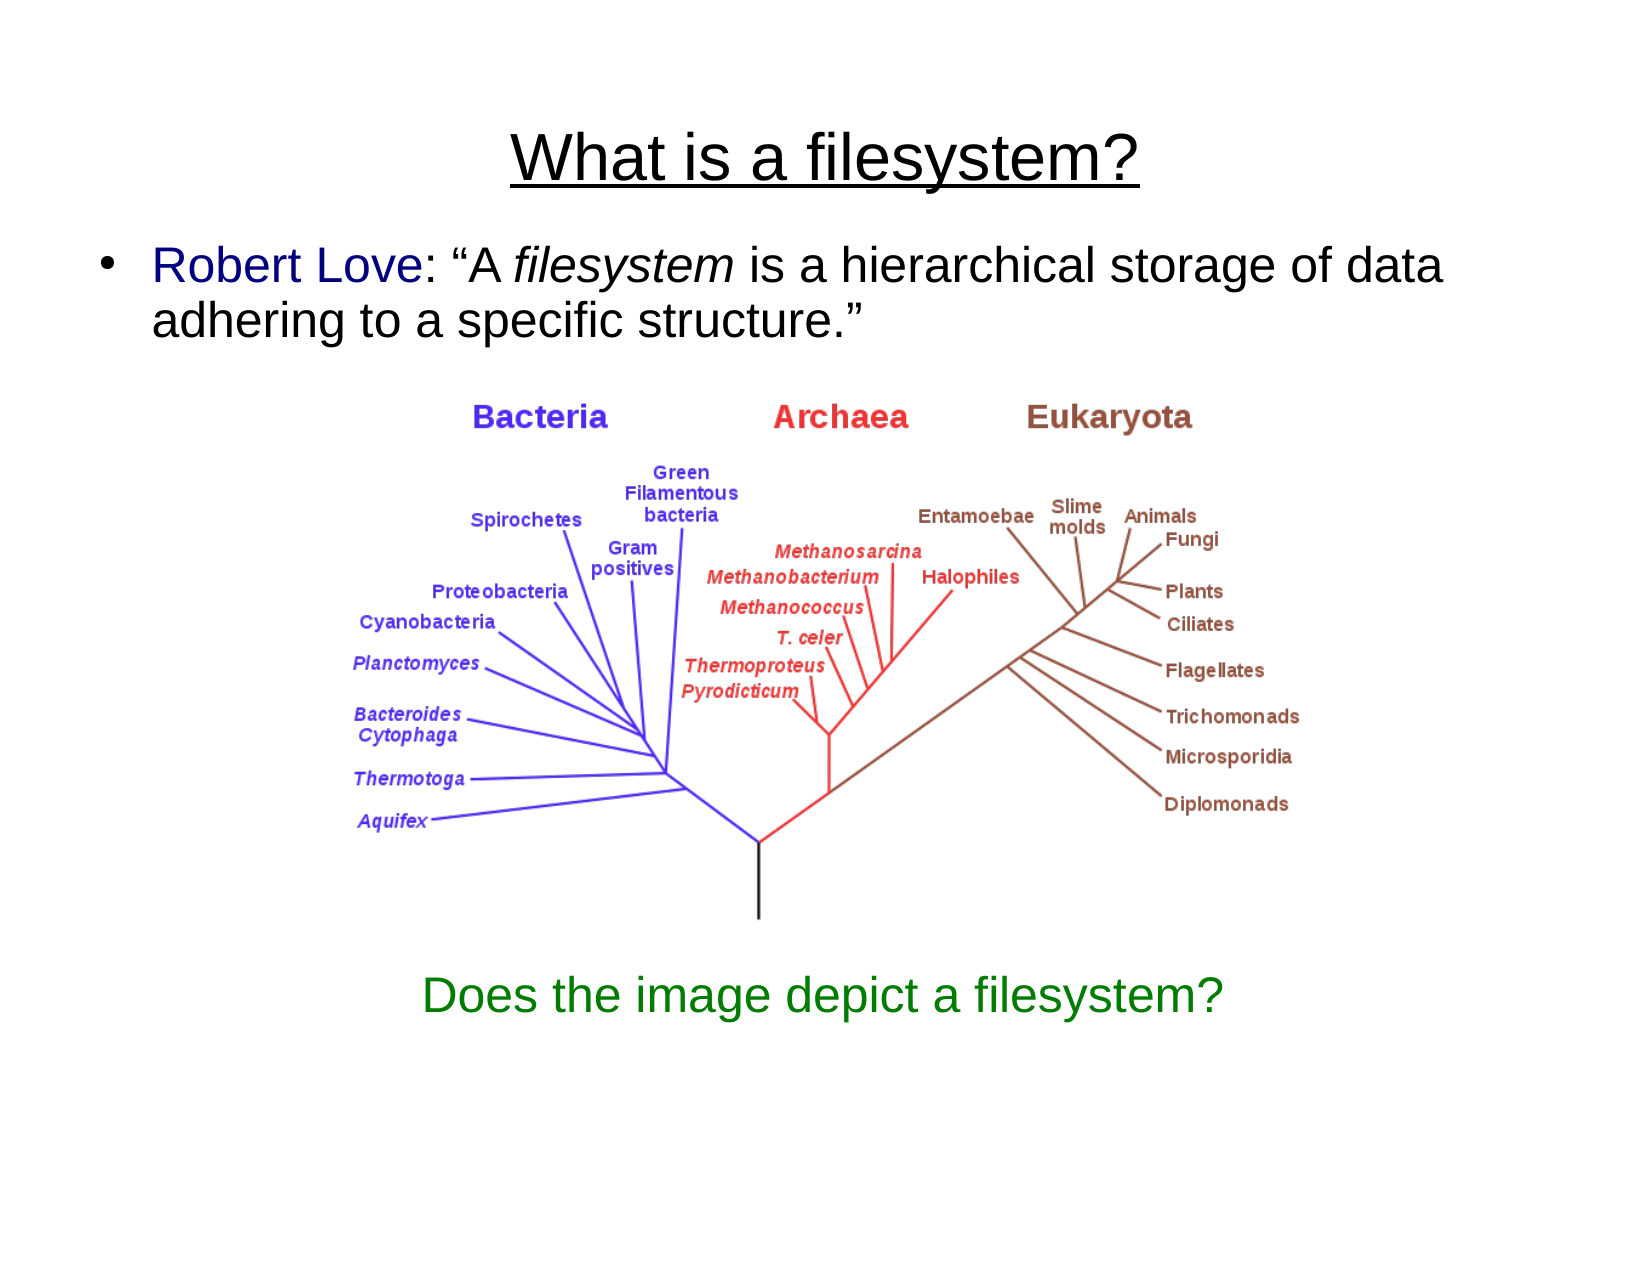

# What is a filesystem?
Robert Love: “A filesystem is a hierarchical storage of data adhering to a specific structure.”
Does the image depict a filesystem?